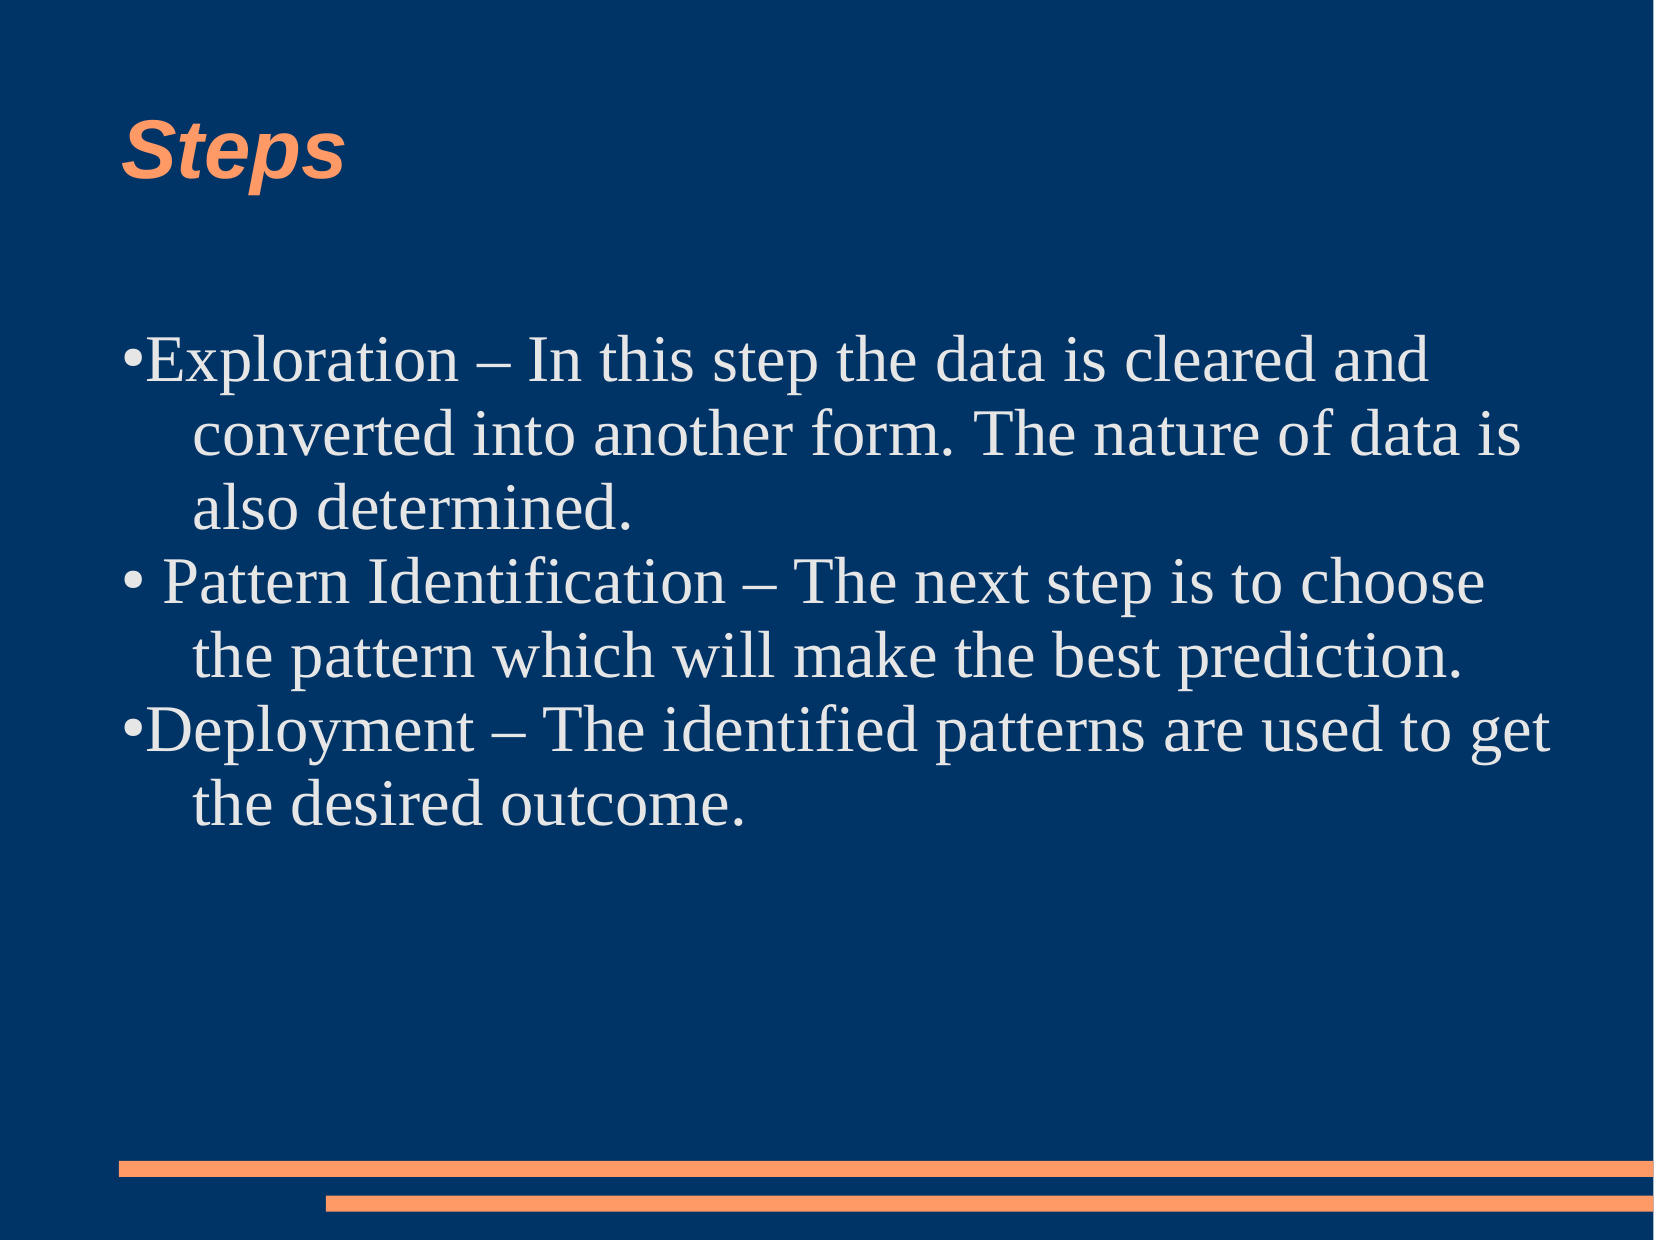

# Steps
Exploration – In this step the data is cleared and converted into another form. The nature of data is also determined.
 Pattern Identification – The next step is to choose the pattern which will make the best prediction.
Deployment – The identified patterns are used to get the desired outcome.